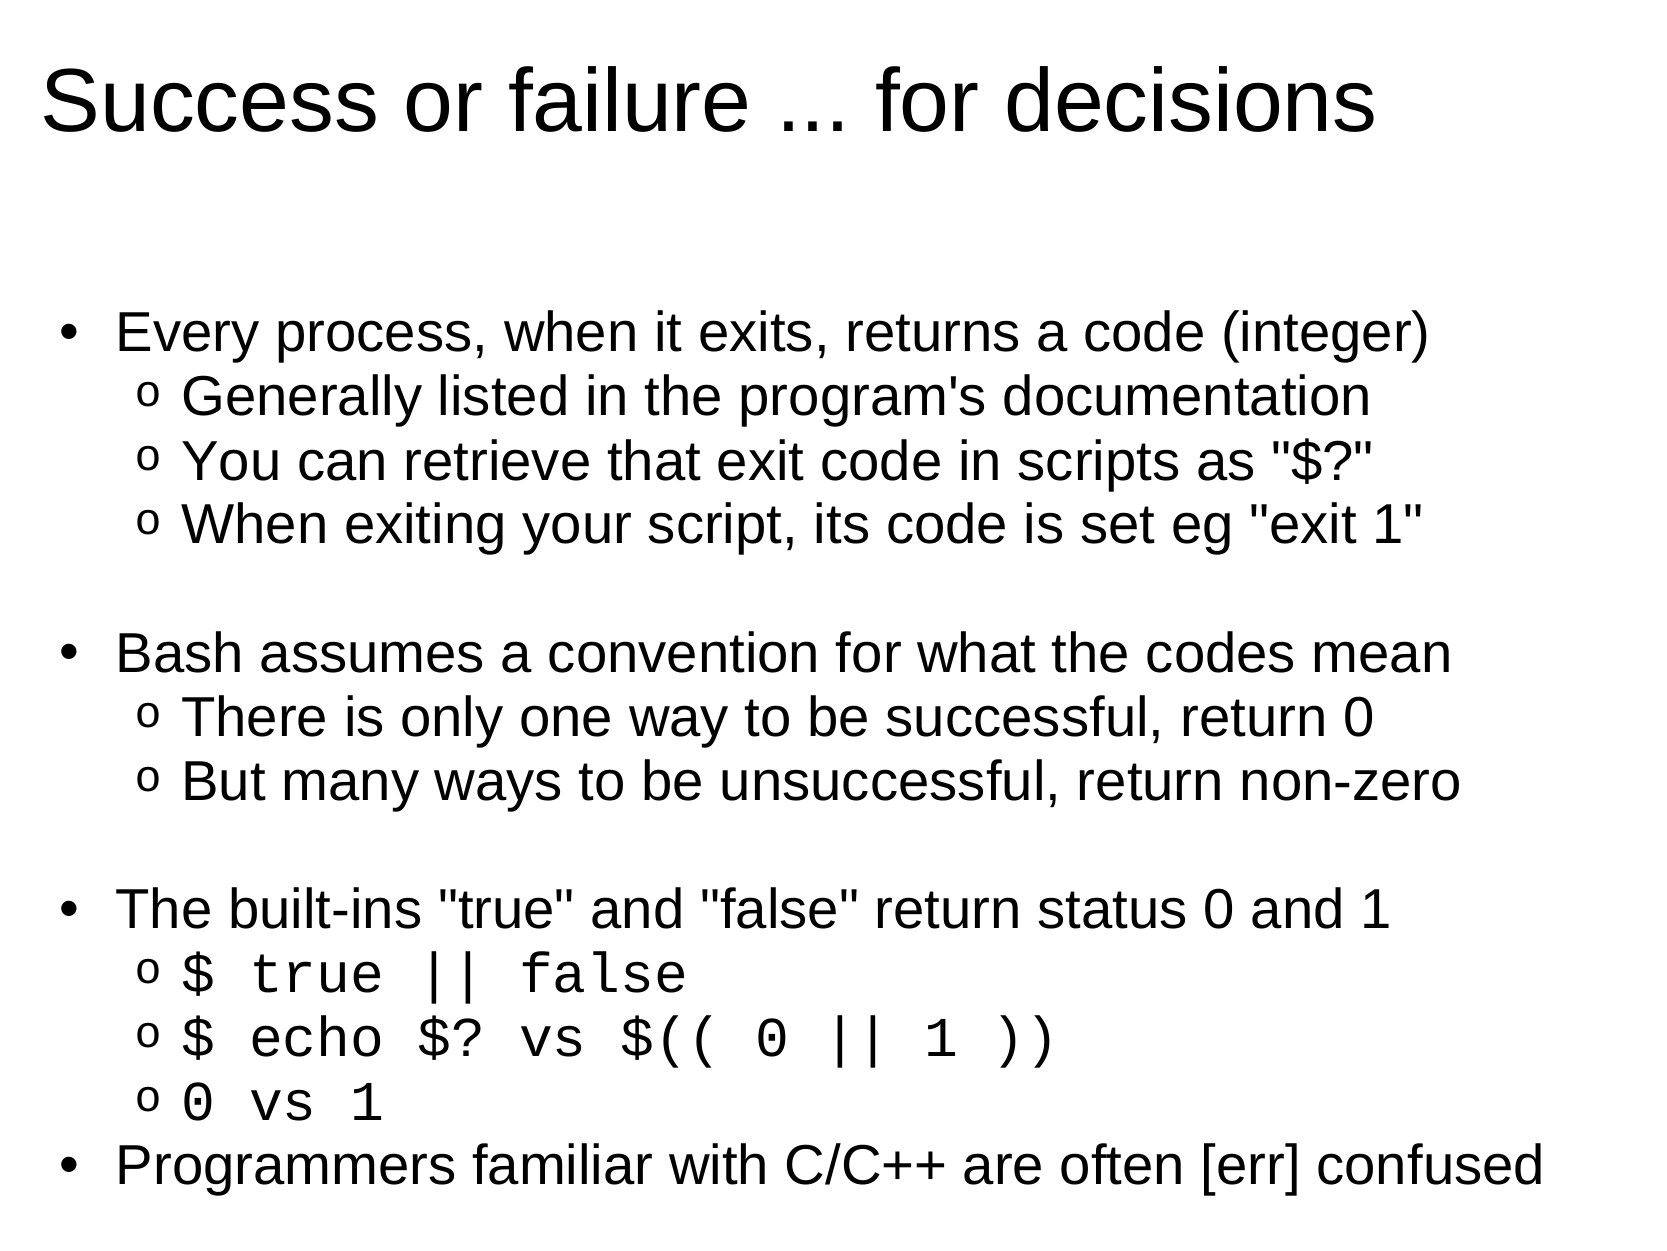

# Success or failure ... for decisions
Every process, when it exits, returns a code (integer)
Generally listed in the program's documentation
You can retrieve that exit code in scripts as "$?"
When exiting your script, its code is set eg "exit 1"
Bash assumes a convention for what the codes mean
There is only one way to be successful, return 0
But many ways to be unsuccessful, return non-zero
The built-ins "true" and "false" return status 0 and 1
$ true || false
$ echo $? vs $(( 0 || 1 ))
0 vs 1
Programmers familiar with C/C++ are often [err] confused